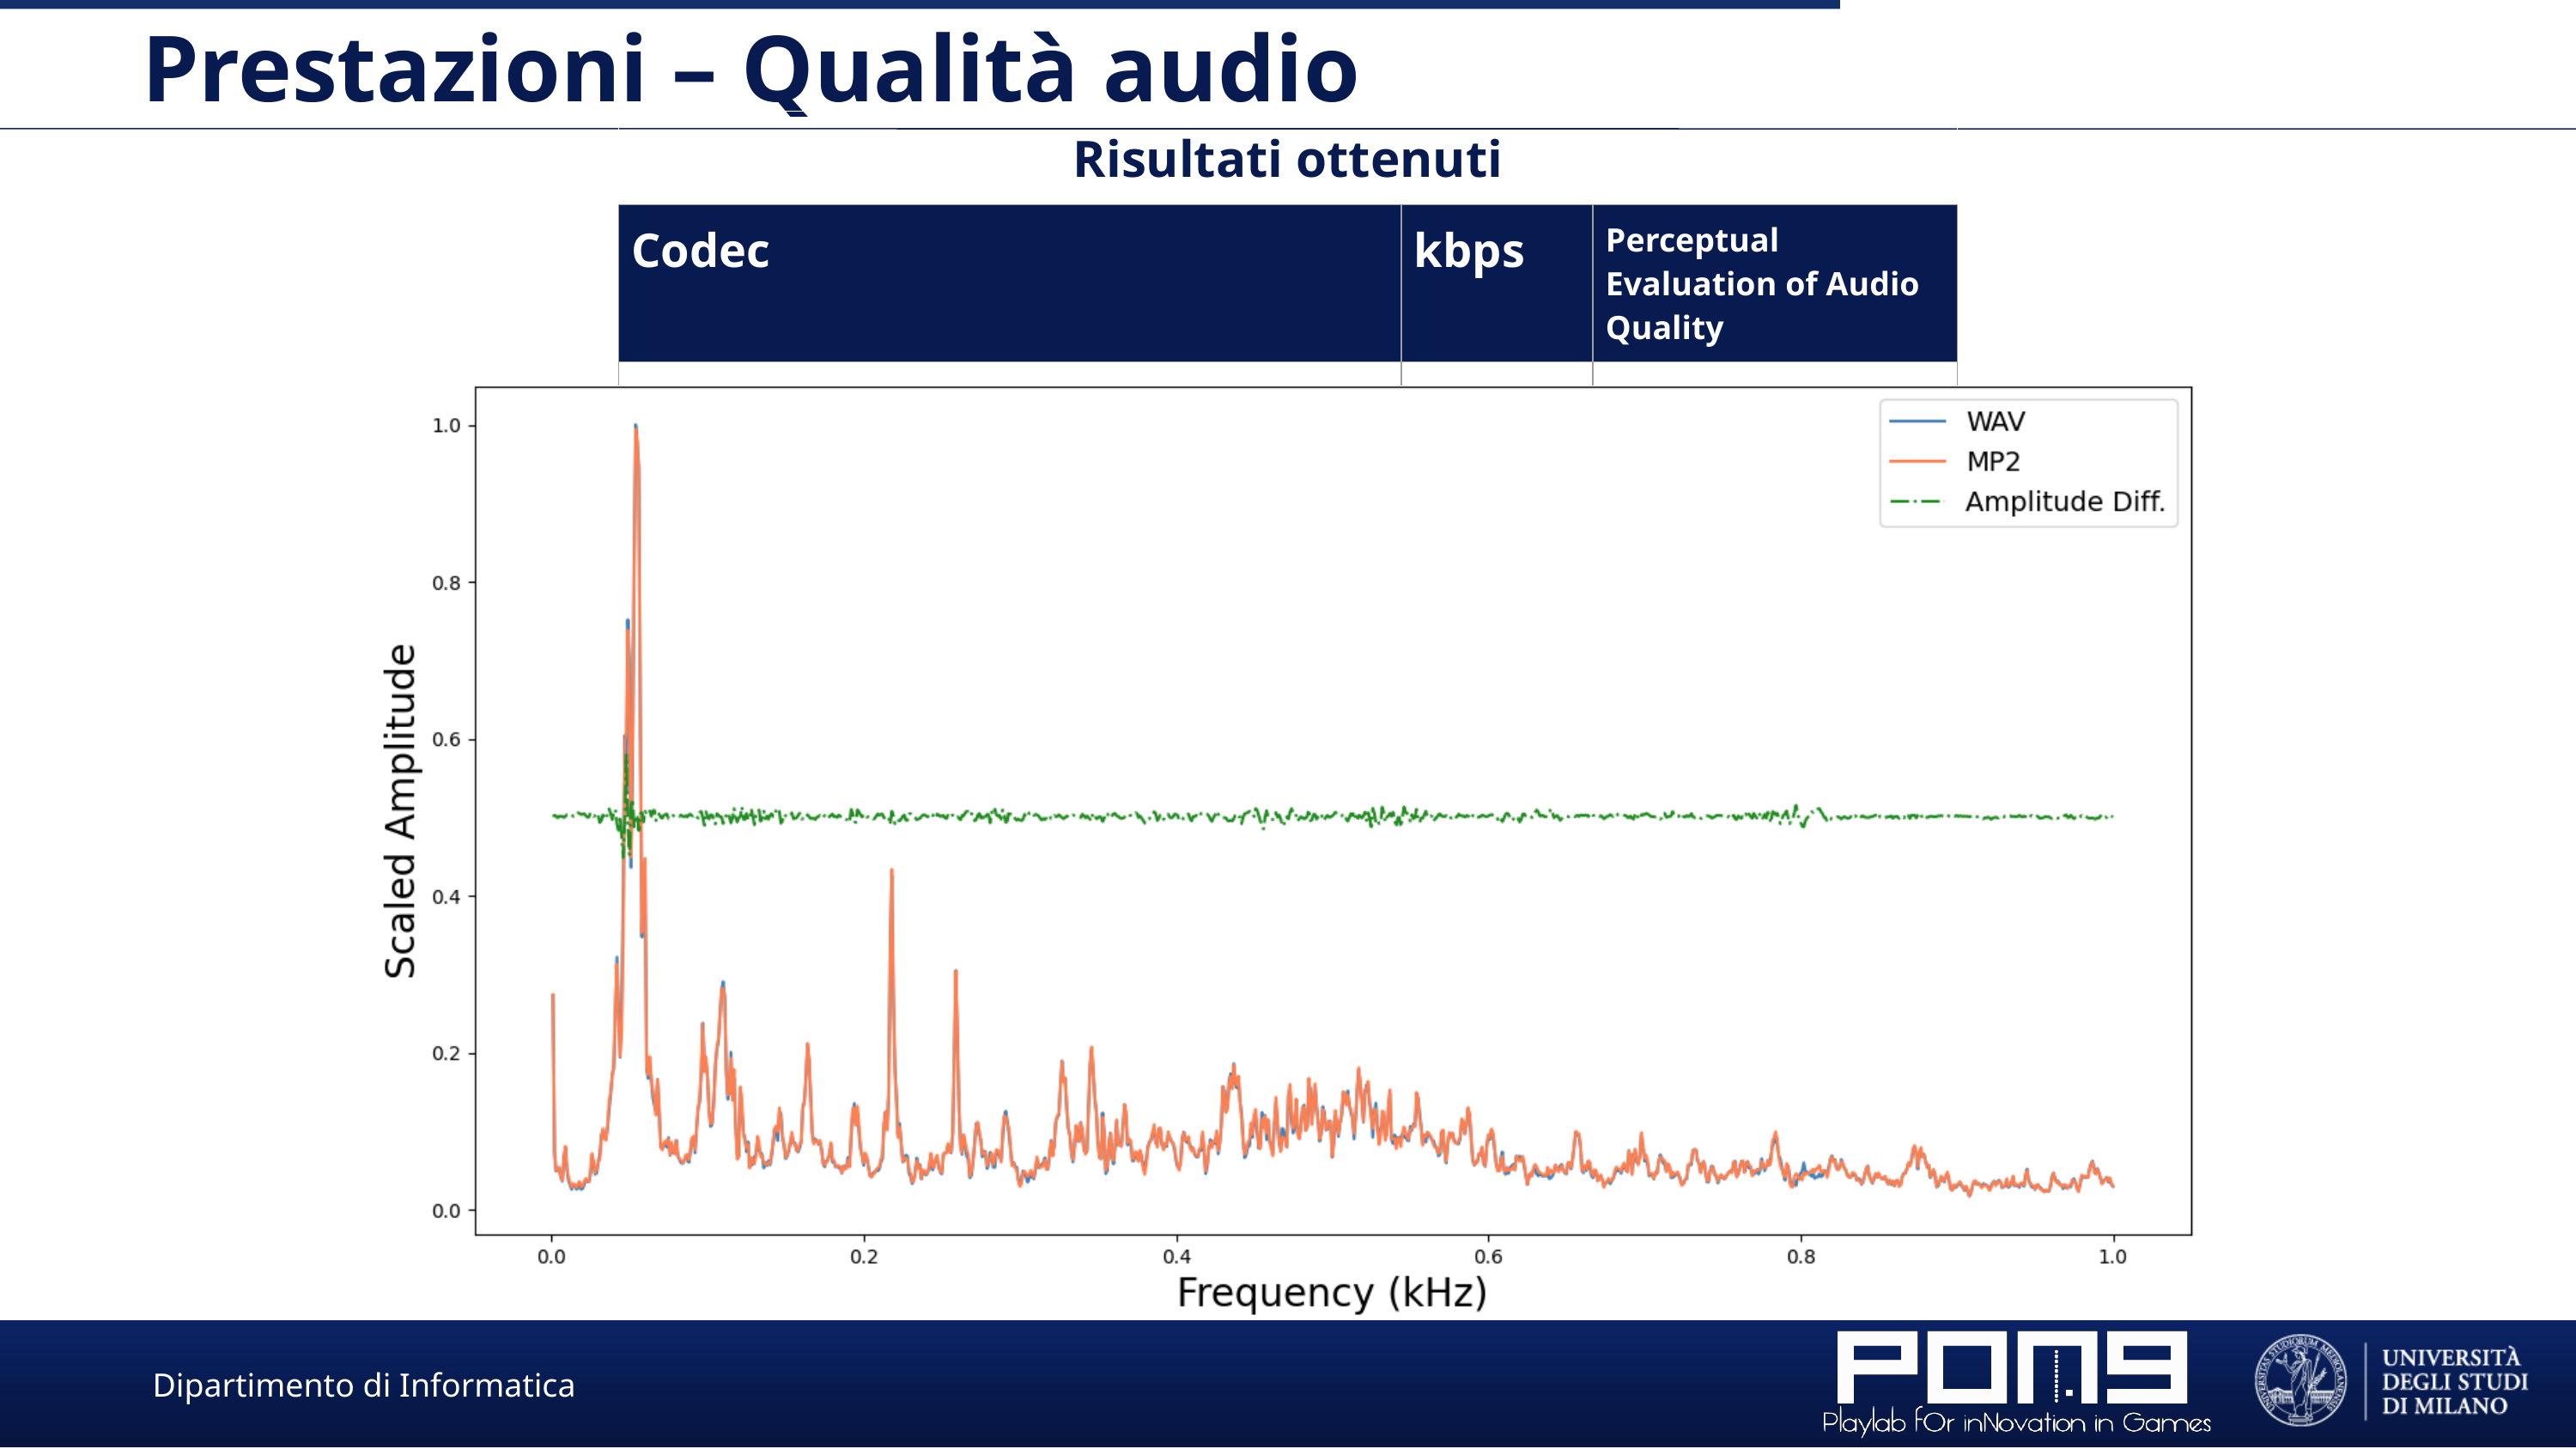

# Prestazioni – Qualità audio
| Risultati ottenuti | | |
| --- | --- | --- |
| Codec | kbps | Perceptual Evaluation of Audio Quality |
| MPEG-1 Audio Layer II (MP2) | 64 | 2 (fastidioso) |
Dipartimento di Informatica